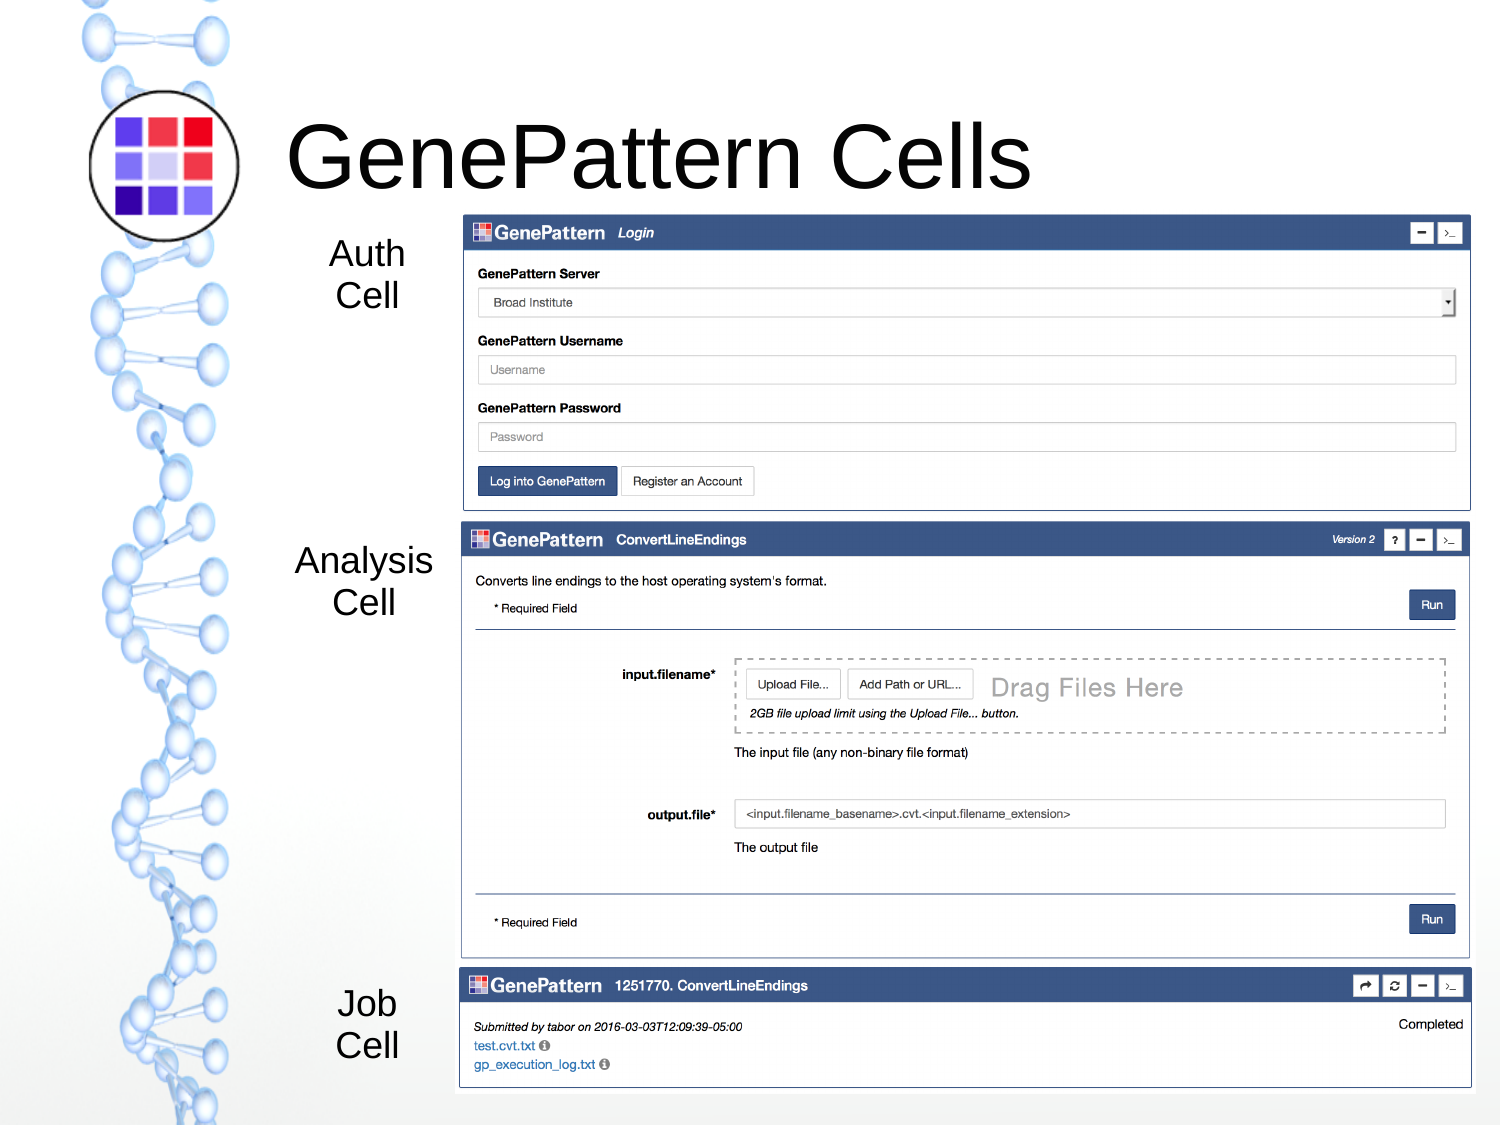

# GenePattern Cells
Auth
Cell
Analysis
Cell
Job
Cell